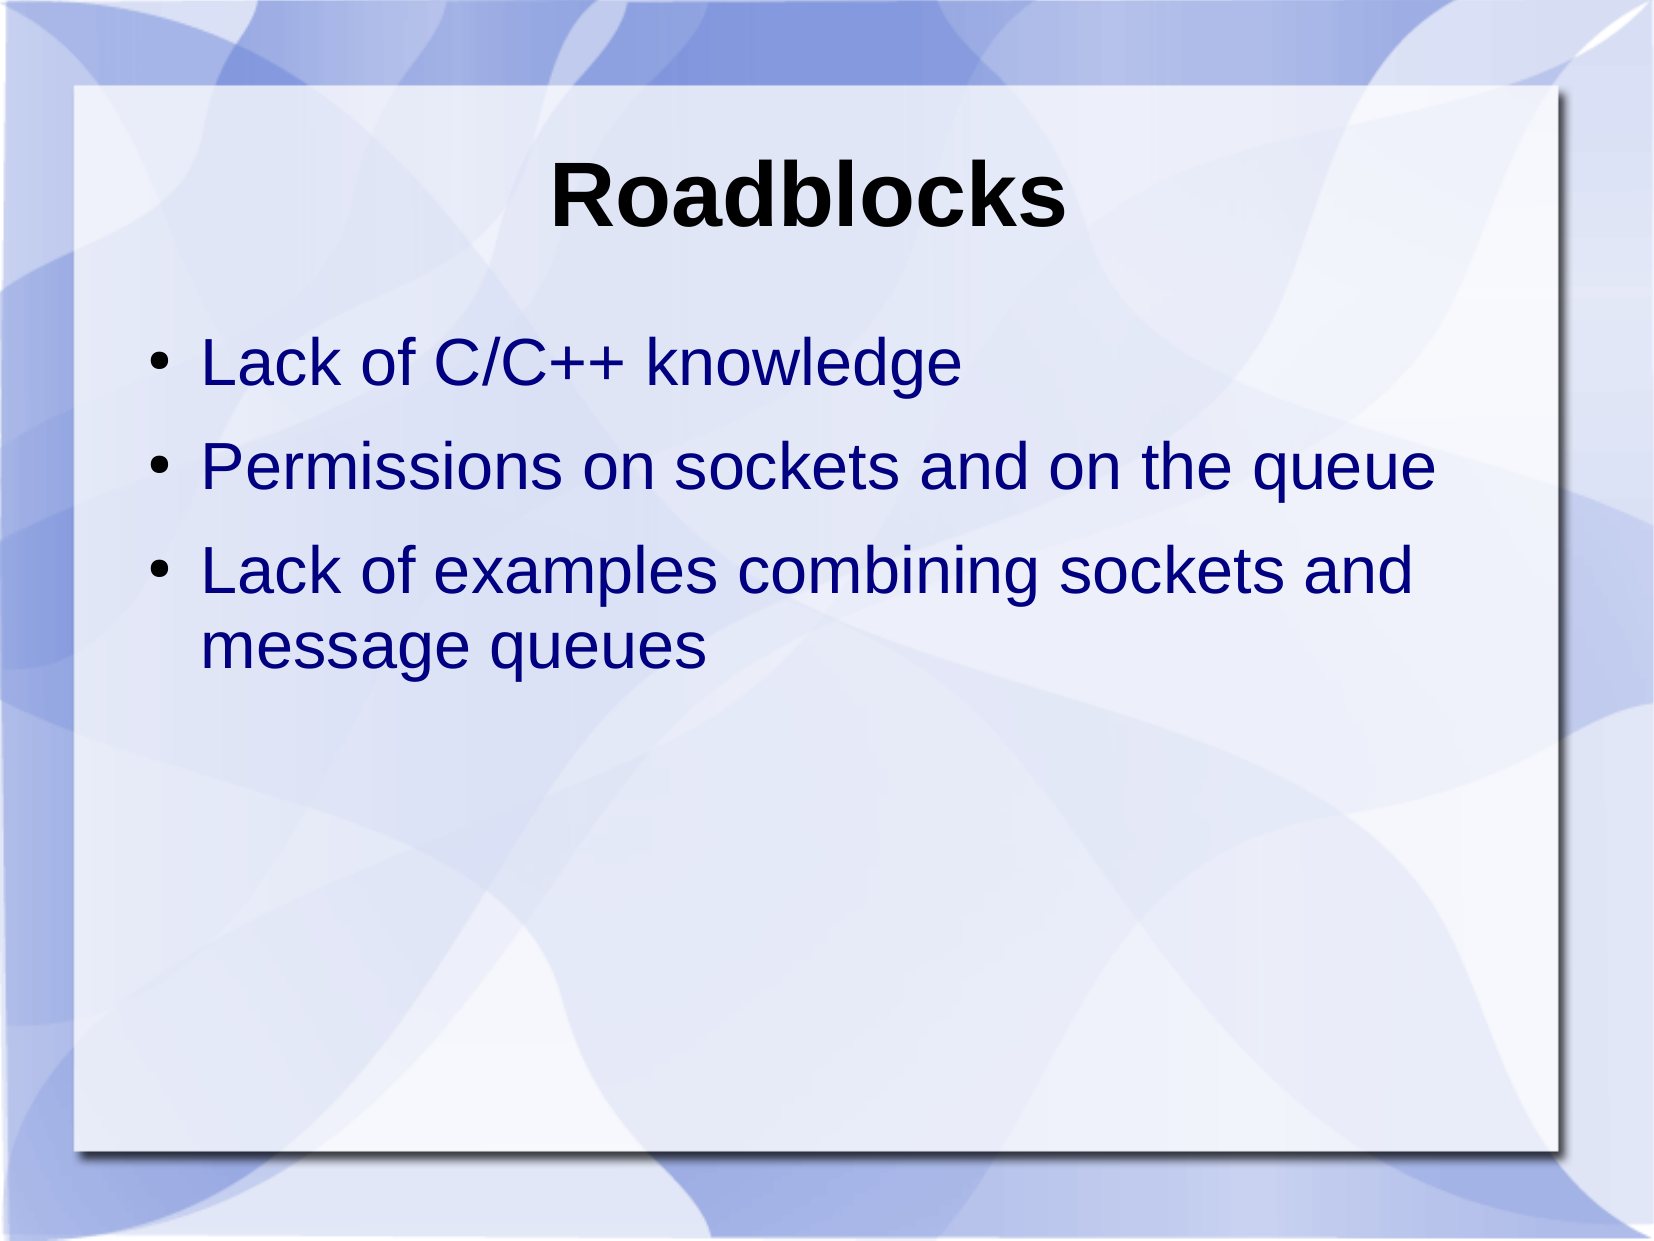

# Roadblocks
Lack of C/C++ knowledge
Permissions on sockets and on the queue
Lack of examples combining sockets and message queues